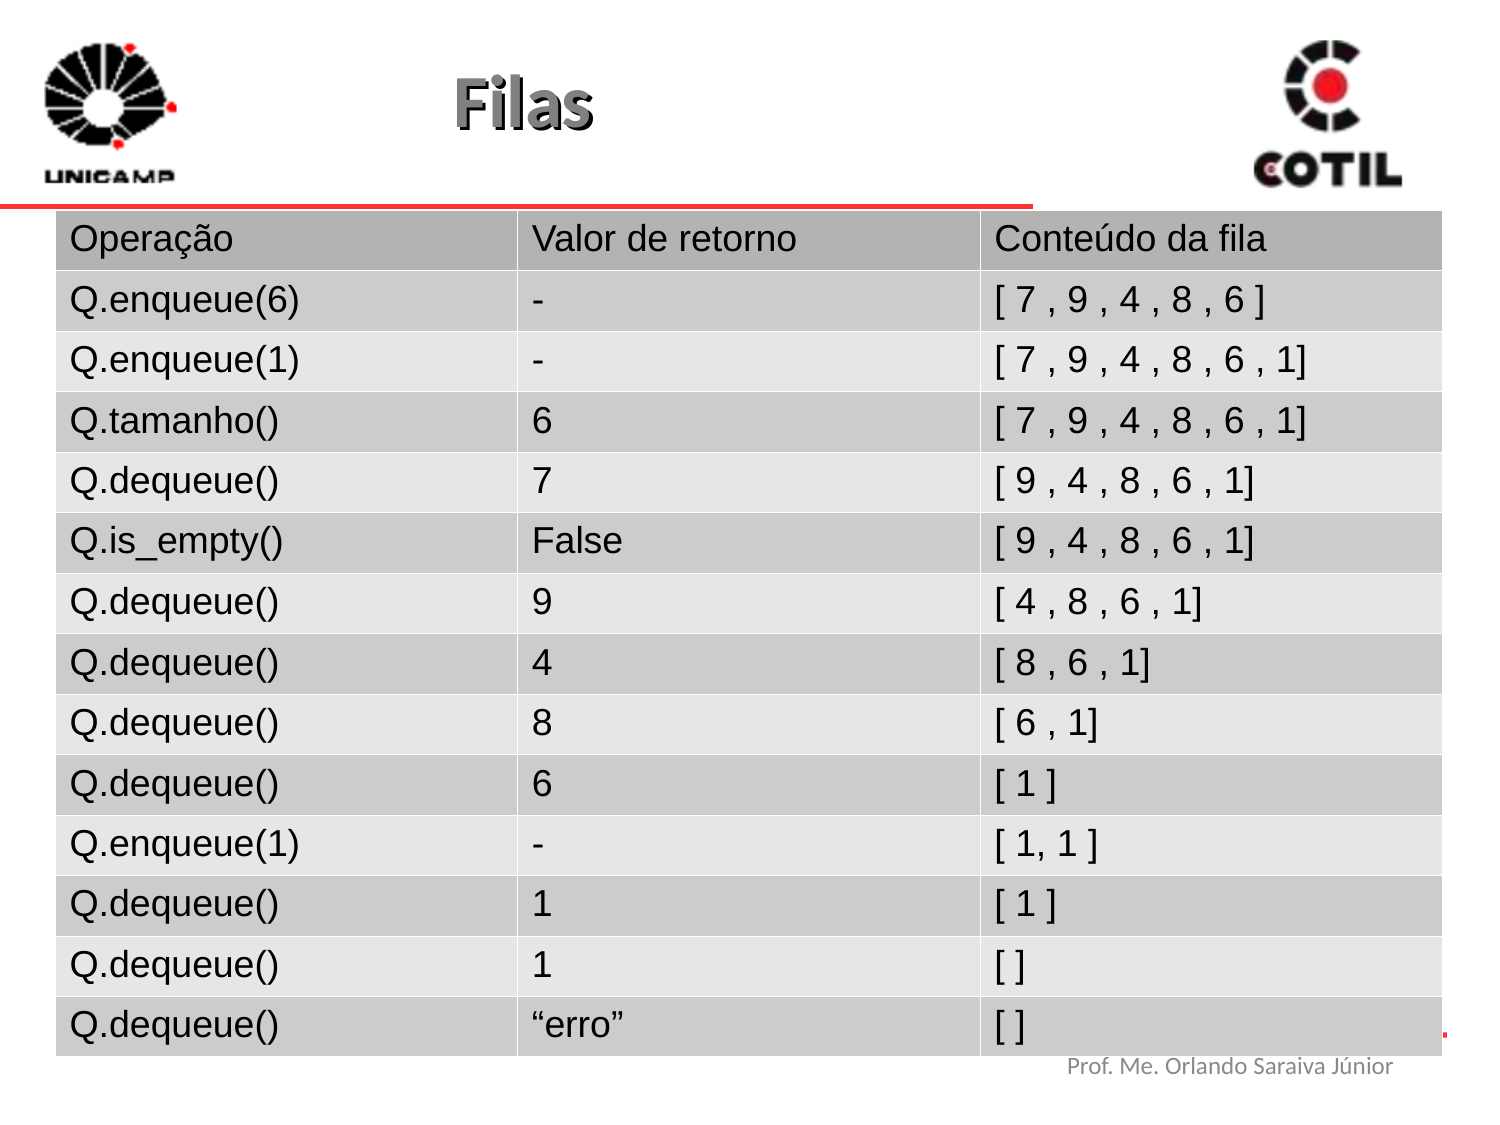

# Filas
| Operação | Valor de retorno | Conteúdo da fila |
| --- | --- | --- |
| Q.enqueue(6) | - | [ 7 , 9 , 4 , 8 , 6 ] |
| Q.enqueue(1) | - | [ 7 , 9 , 4 , 8 , 6 , 1] |
| Q.tamanho() | 6 | [ 7 , 9 , 4 , 8 , 6 , 1] |
| Q.dequeue() | 7 | [ 9 , 4 , 8 , 6 , 1] |
| Q.is\_empty() | False | [ 9 , 4 , 8 , 6 , 1] |
| Q.dequeue() | 9 | [ 4 , 8 , 6 , 1] |
| Q.dequeue() | 4 | [ 8 , 6 , 1] |
| Q.dequeue() | 8 | [ 6 , 1] |
| Q.dequeue() | 6 | [ 1 ] |
| Q.enqueue(1) | - | [ 1, 1 ] |
| Q.dequeue() | 1 | [ 1 ] |
| Q.dequeue() | 1 | [ ] |
| Q.dequeue() | “erro” | [ ] |